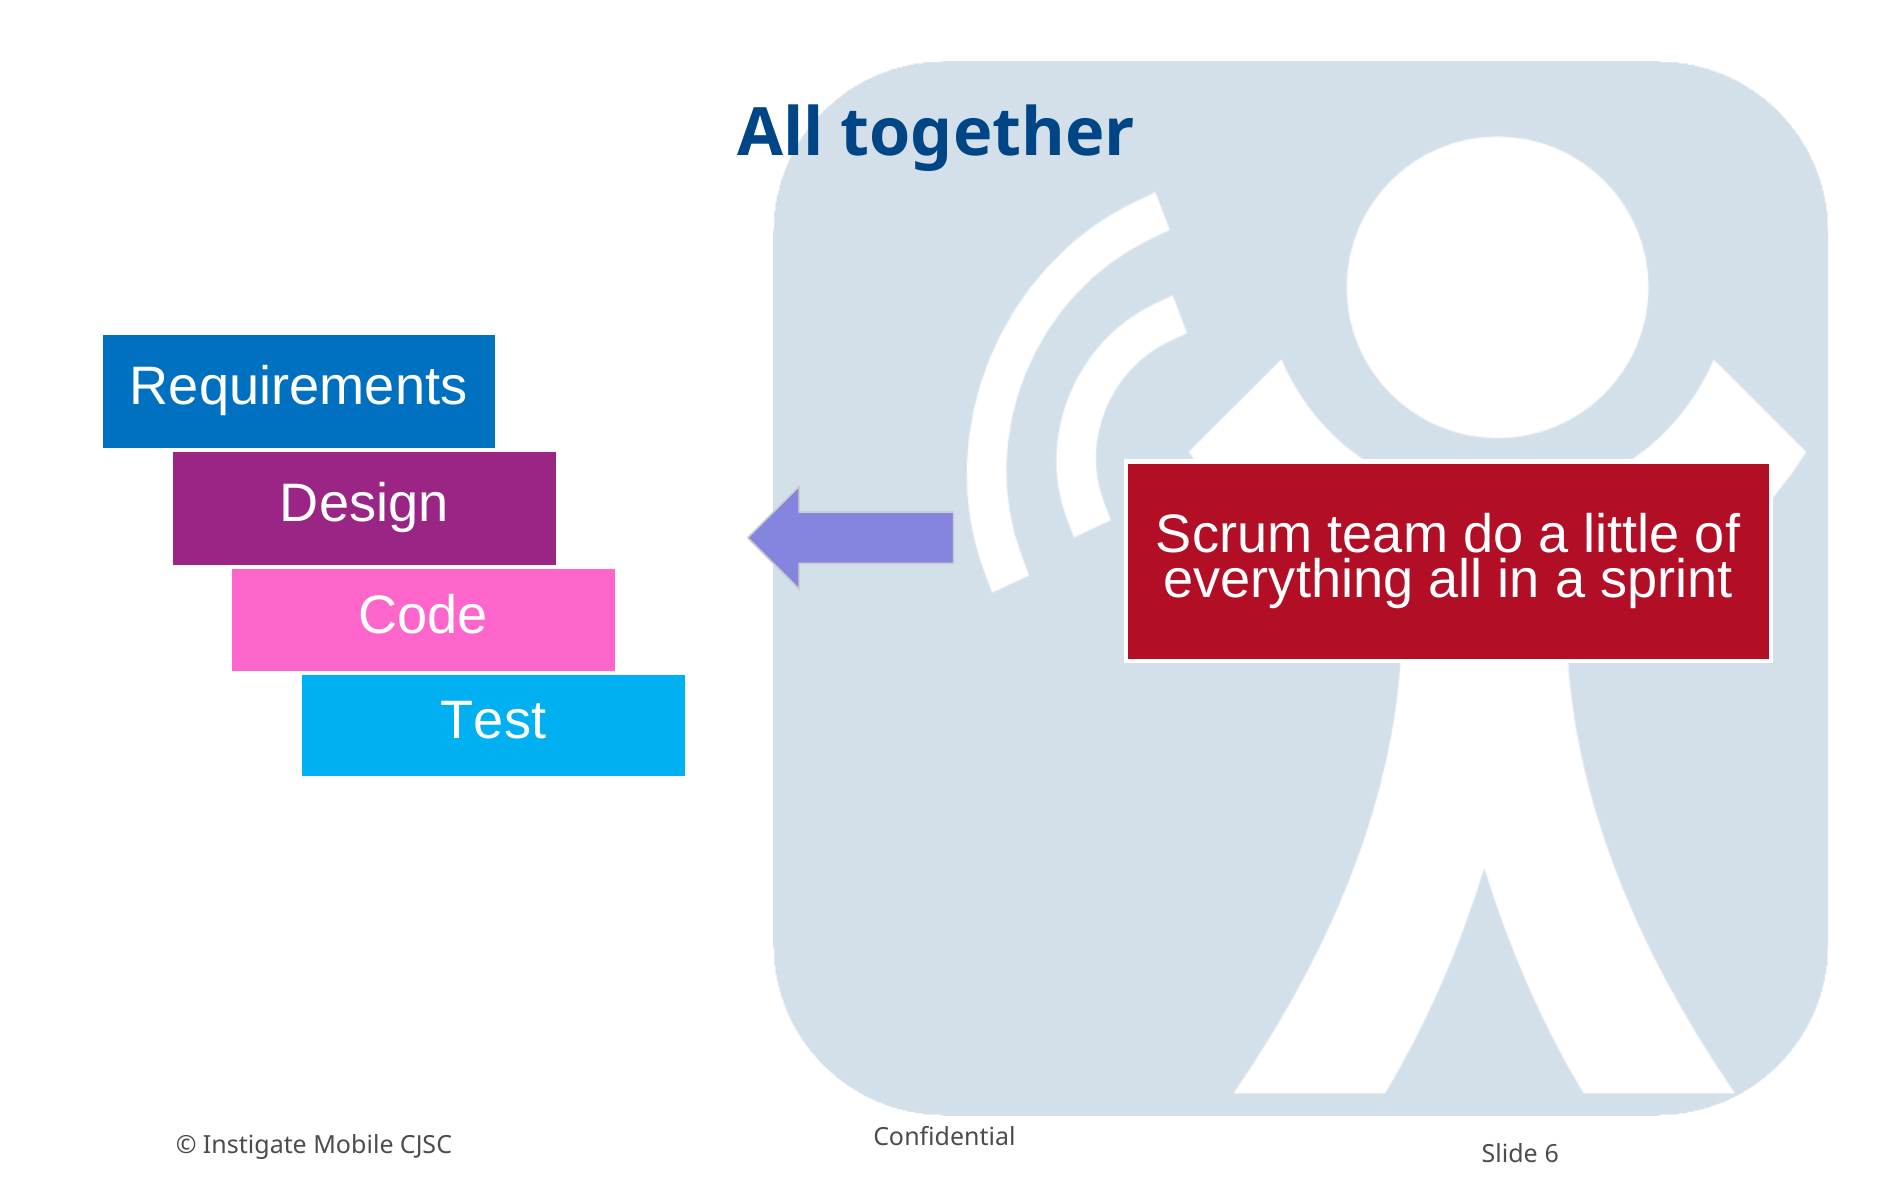

All together
Requirements
Design
Scrum team do a little of everything all in a sprint
Code
Test
Confidential